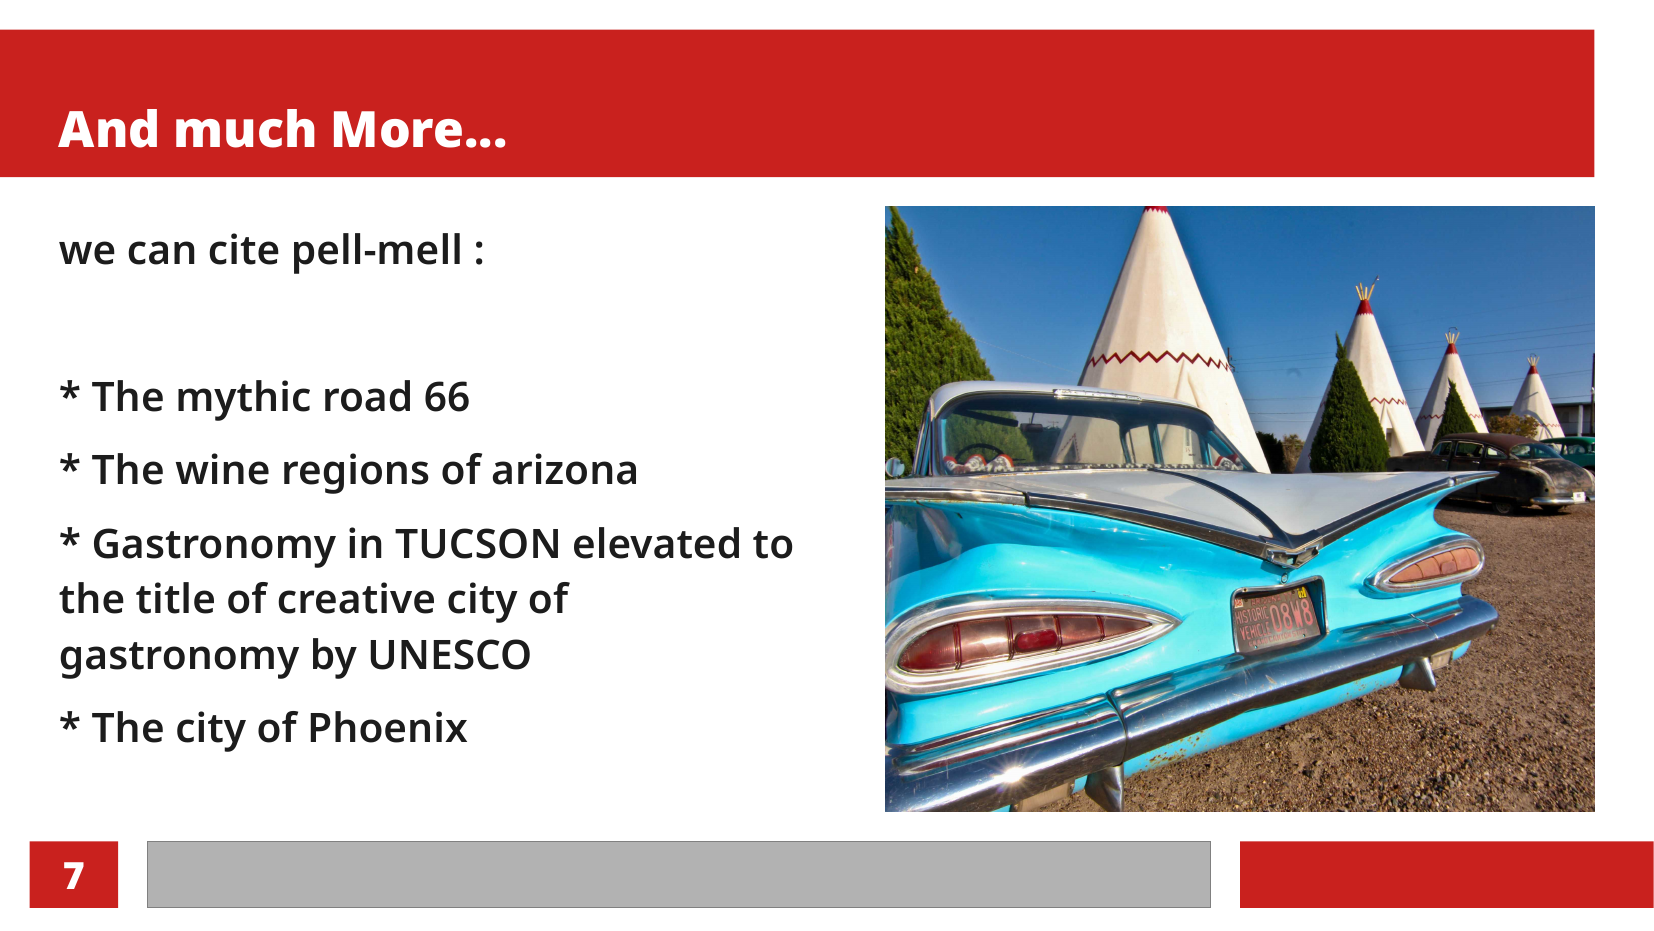

# And much More...
we can cite pell-mell :
* The mythic road 66
* The wine regions of arizona
* Gastronomy in TUCSON elevated to the title of creative city of gastronomy by UNESCO
* The city of Phoenix
7